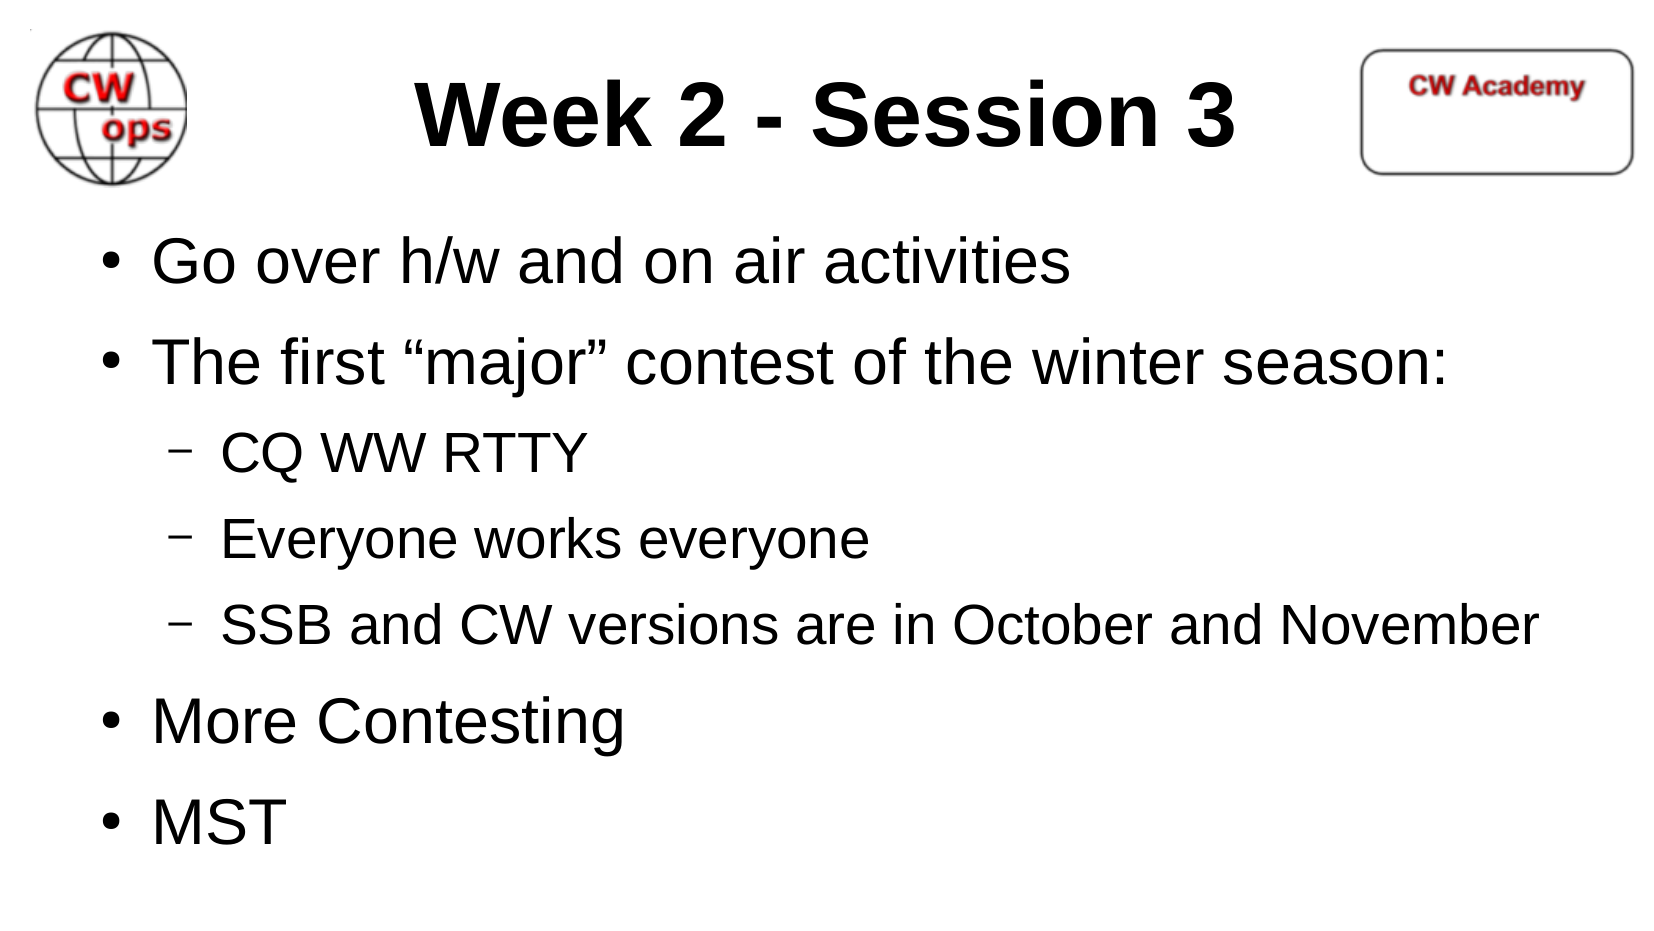

# Week 2 - Session 3
Go over h/w and on air activities
The first “major” contest of the winter season:
CQ WW RTTY
Everyone works everyone
SSB and CW versions are in October and November
More Contesting
MST